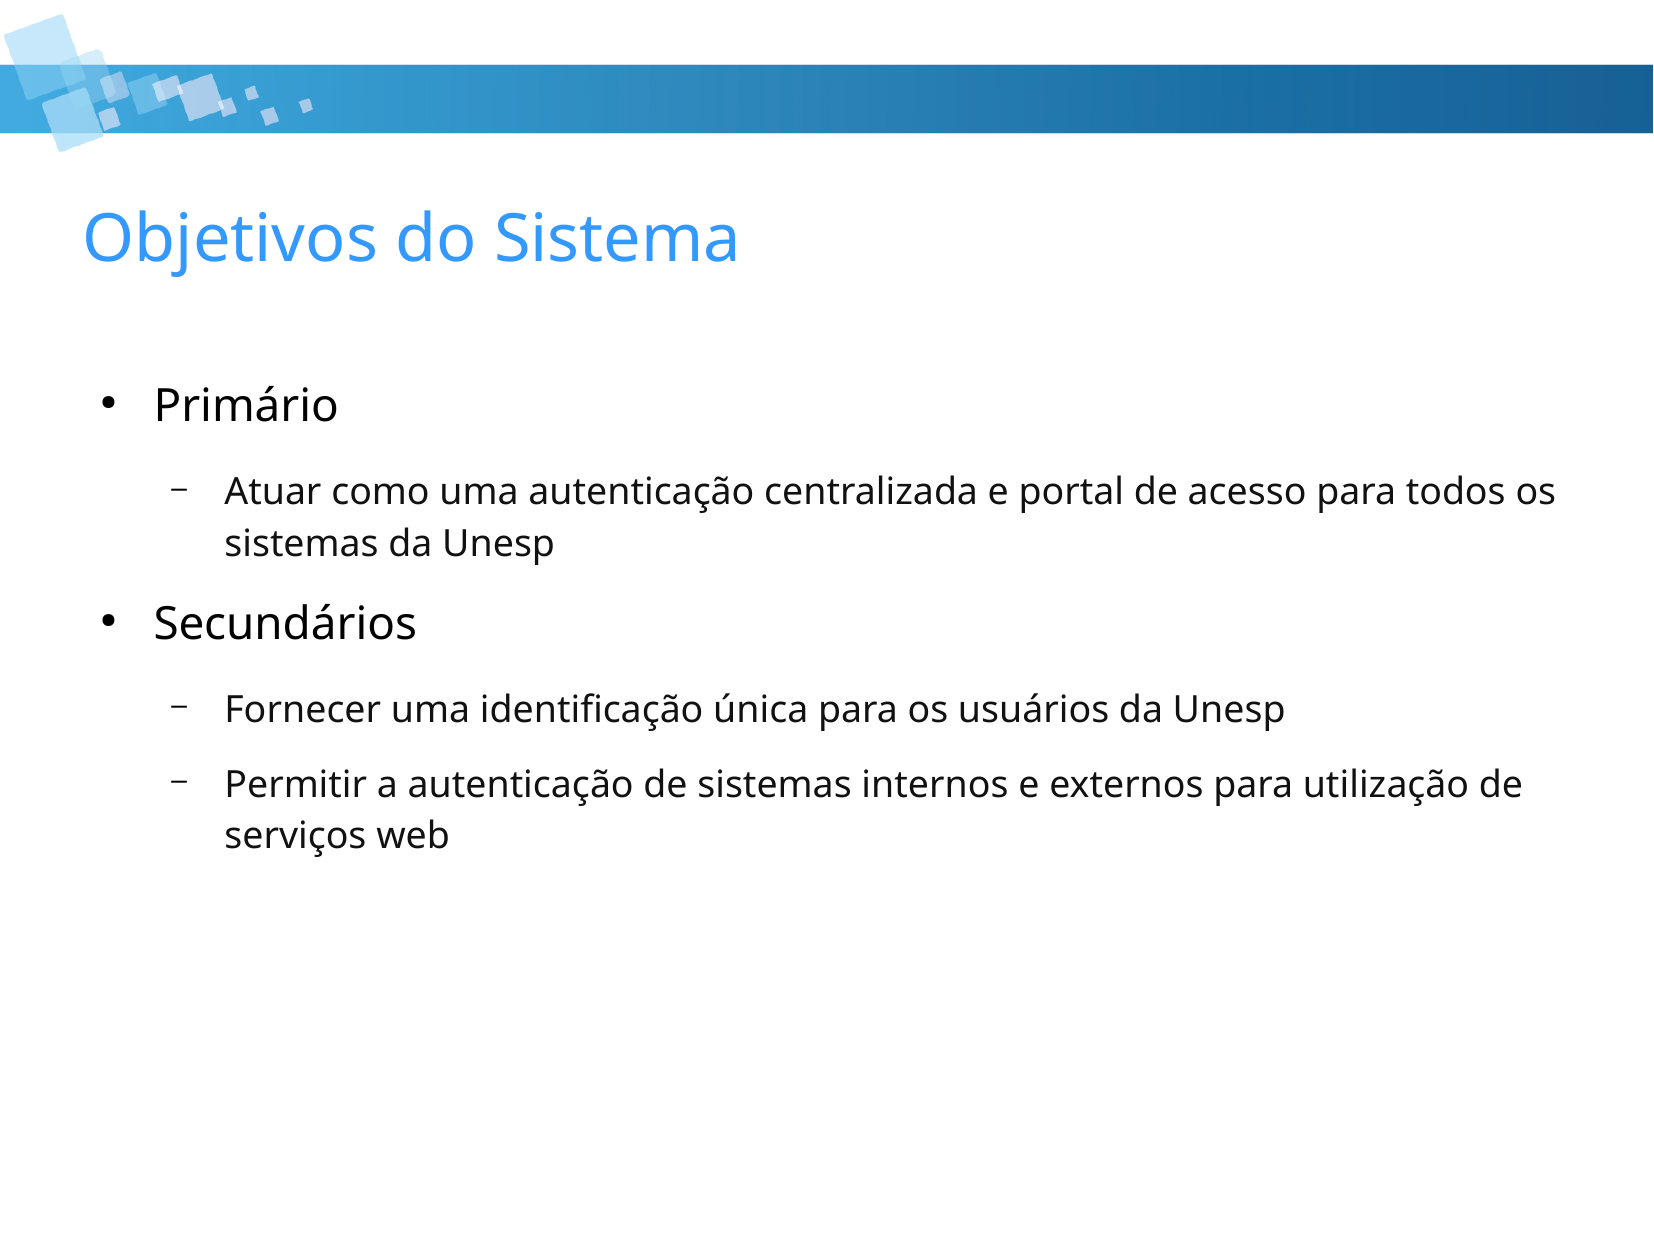

# Objetivos do Sistema
Primário
Atuar como uma autenticação centralizada e portal de acesso para todos os sistemas da Unesp
Secundários
Fornecer uma identificação única para os usuários da Unesp
Permitir a autenticação de sistemas internos e externos para utilização de serviços web